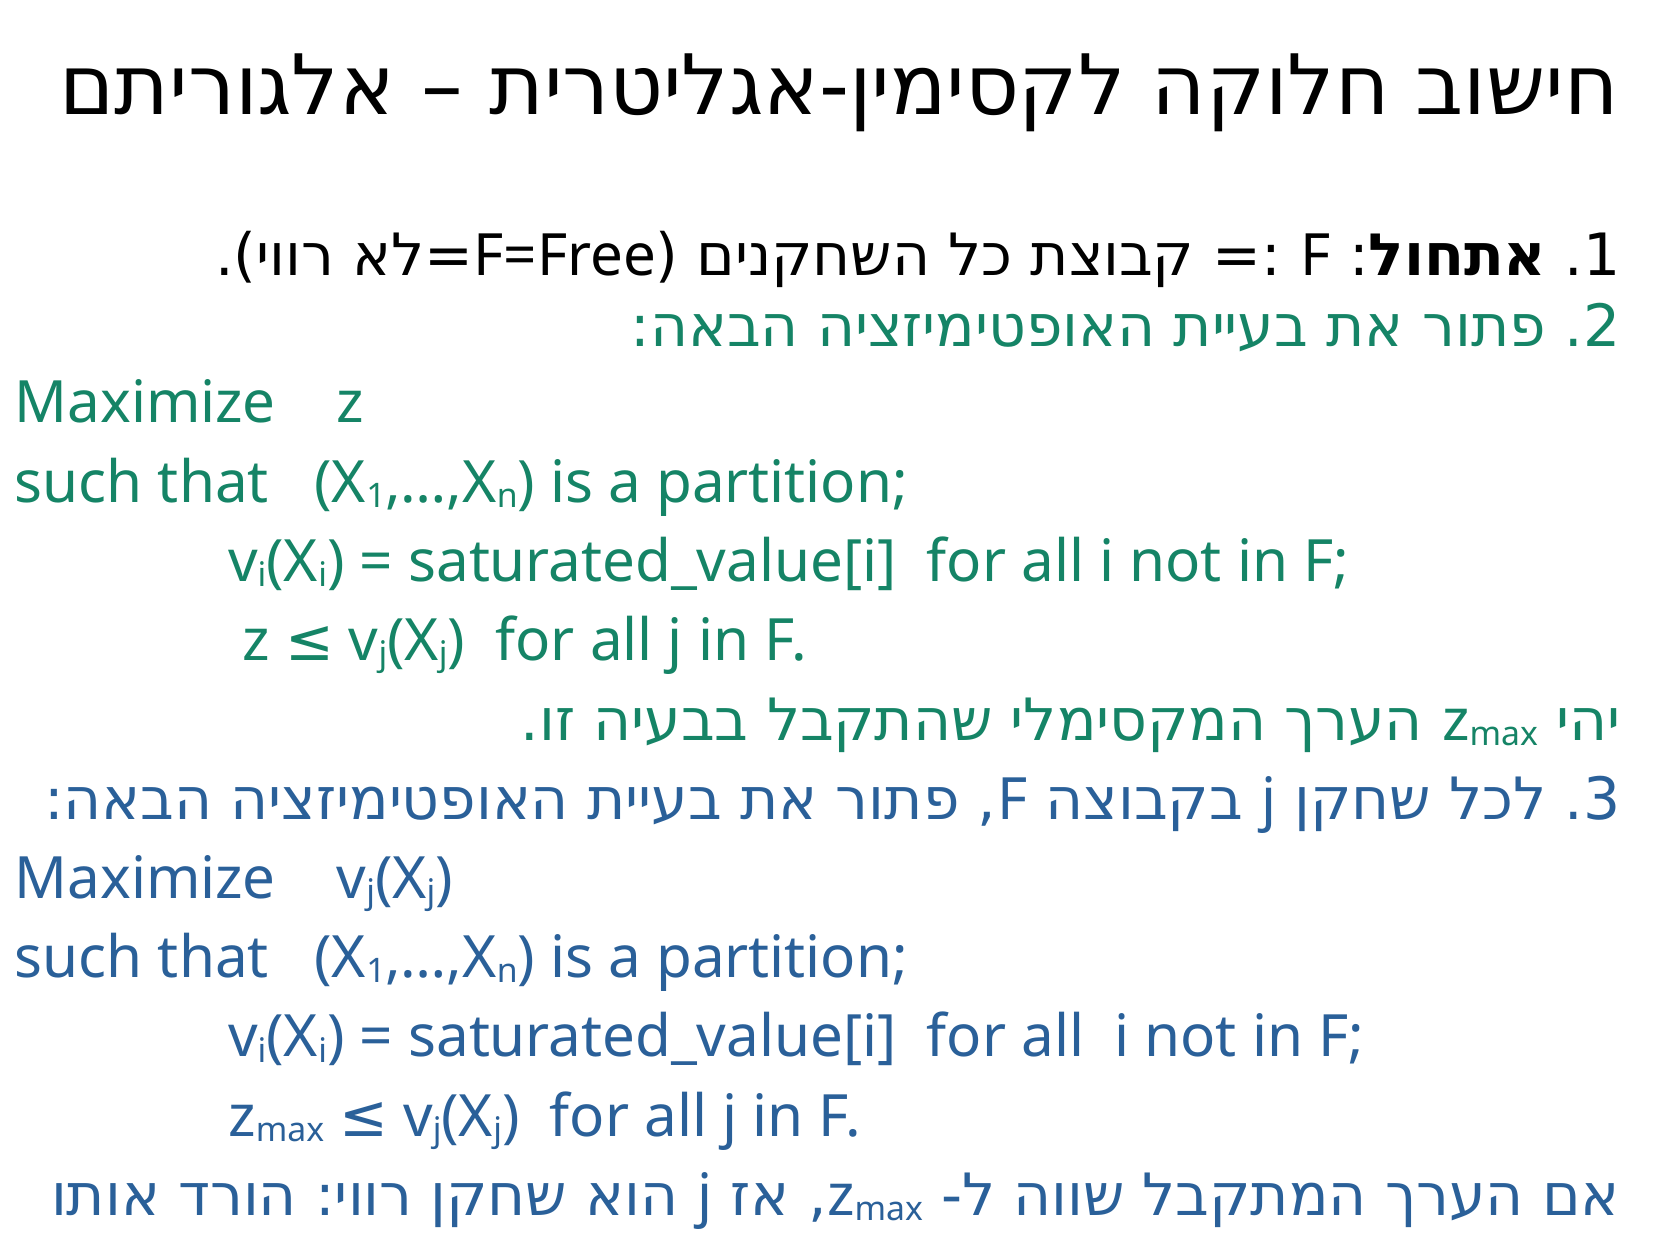

חישוב חלוקה לקסימין-אגליטרית – אלגוריתם
1. אתחול: F := קבוצת כל השחקנים (F=Free=לא רווי).
2. פתור את בעיית האופטימיזציה הבאה:
Maximize z
such that (X1,…,Xn) is a partition;
 vi(Xi) = saturated_value[i] for all i not in F;
 	 z ≤ vj(Xj) for all j in F.
יהי zmax הערך המקסימלי שהתקבל בבעיה זו.
3. לכל שחקן j בקבוצה F, פתור את בעיית האופטימיזציה הבאה:
Maximize vj(Xj)
such that (X1,…,Xn) is a partition;
 vi(Xi) = saturated_value[i] for all i not in F;
 zmax ≤ vj(Xj) for all j in F.
אם הערך המתקבל שווה ל- zmax, אז j הוא שחקן רווי: הורד אותו מ-F ושמור את ערך-הרוויה שלו: saturated_value[j]=zmax.
4. אם הקבוצה F ריקה – סיים (כולם רוויים); אחרת – חזור לשורה 2.